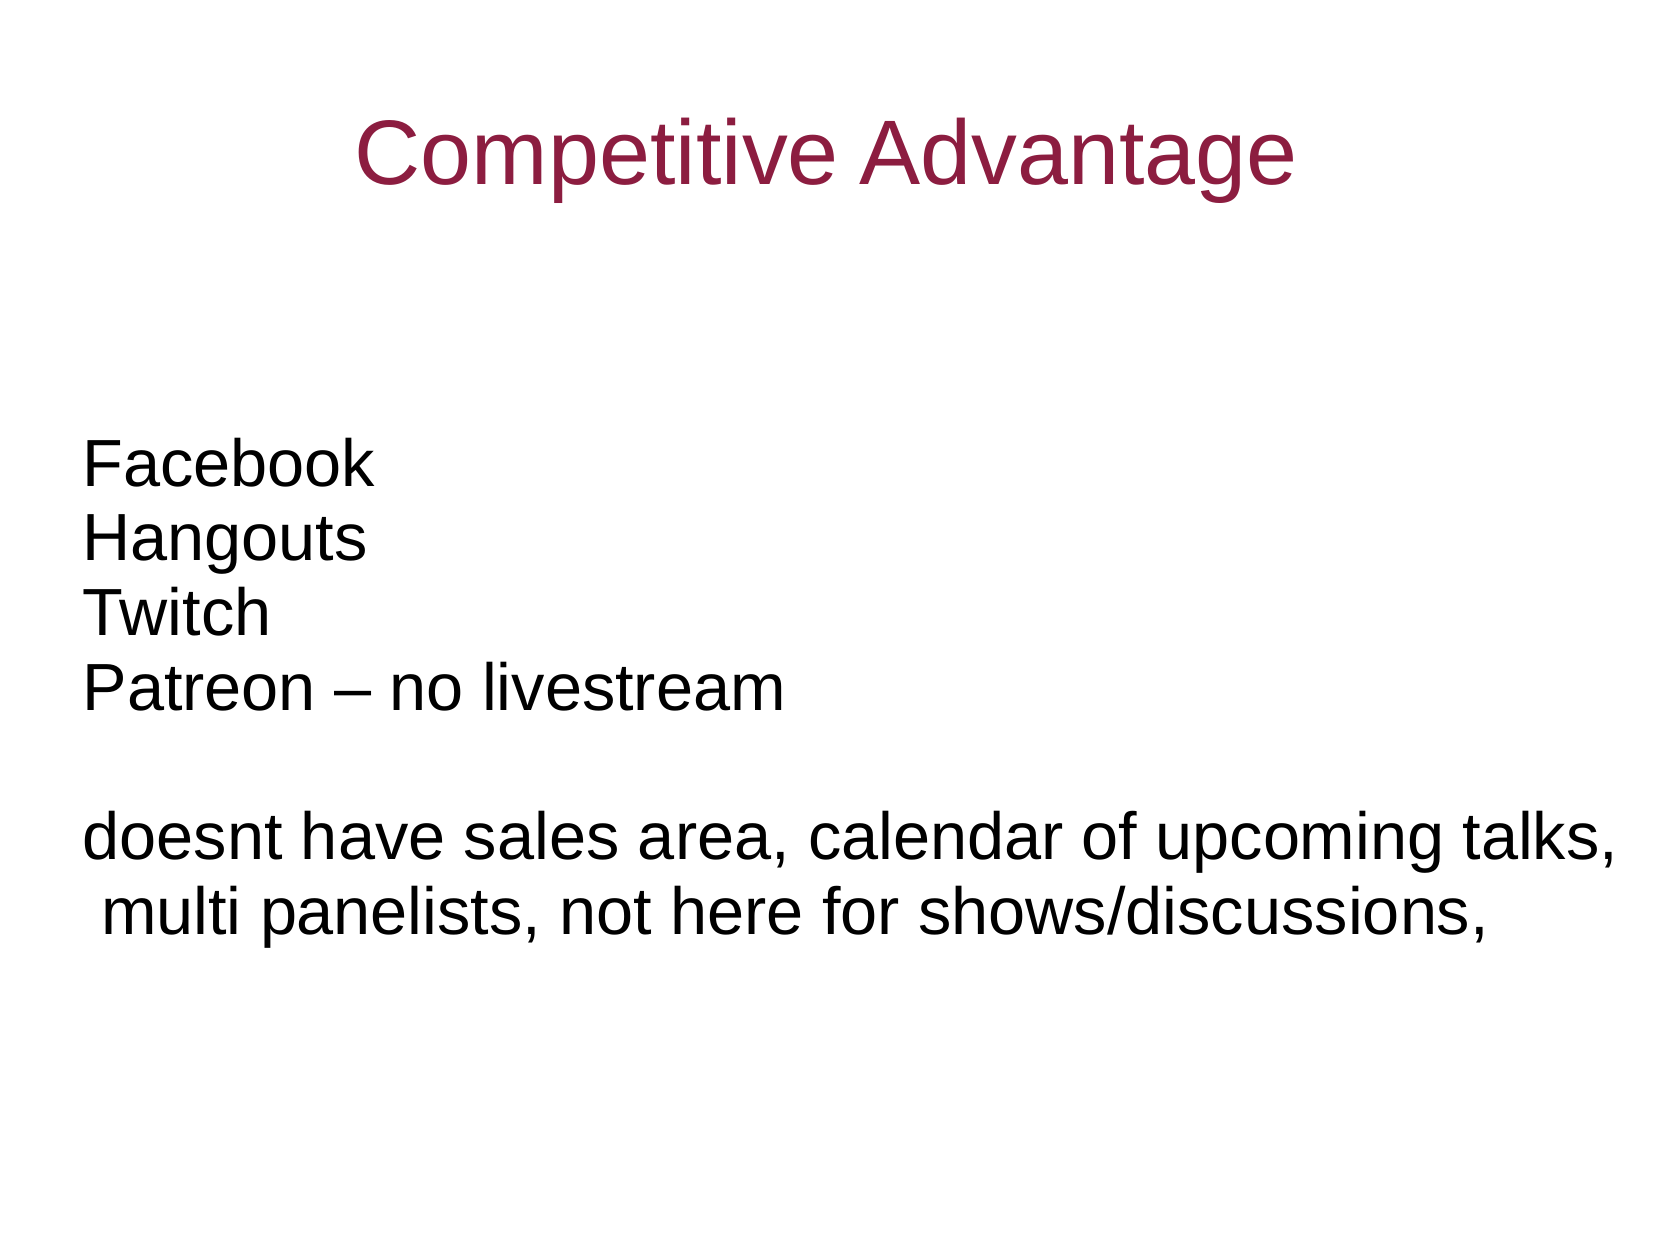

# Competitive Advantage
Facebook
Hangouts
Twitch
Patreon – no livestream
doesnt have sales area, calendar of upcoming talks, multi panelists, not here for shows/discussions,